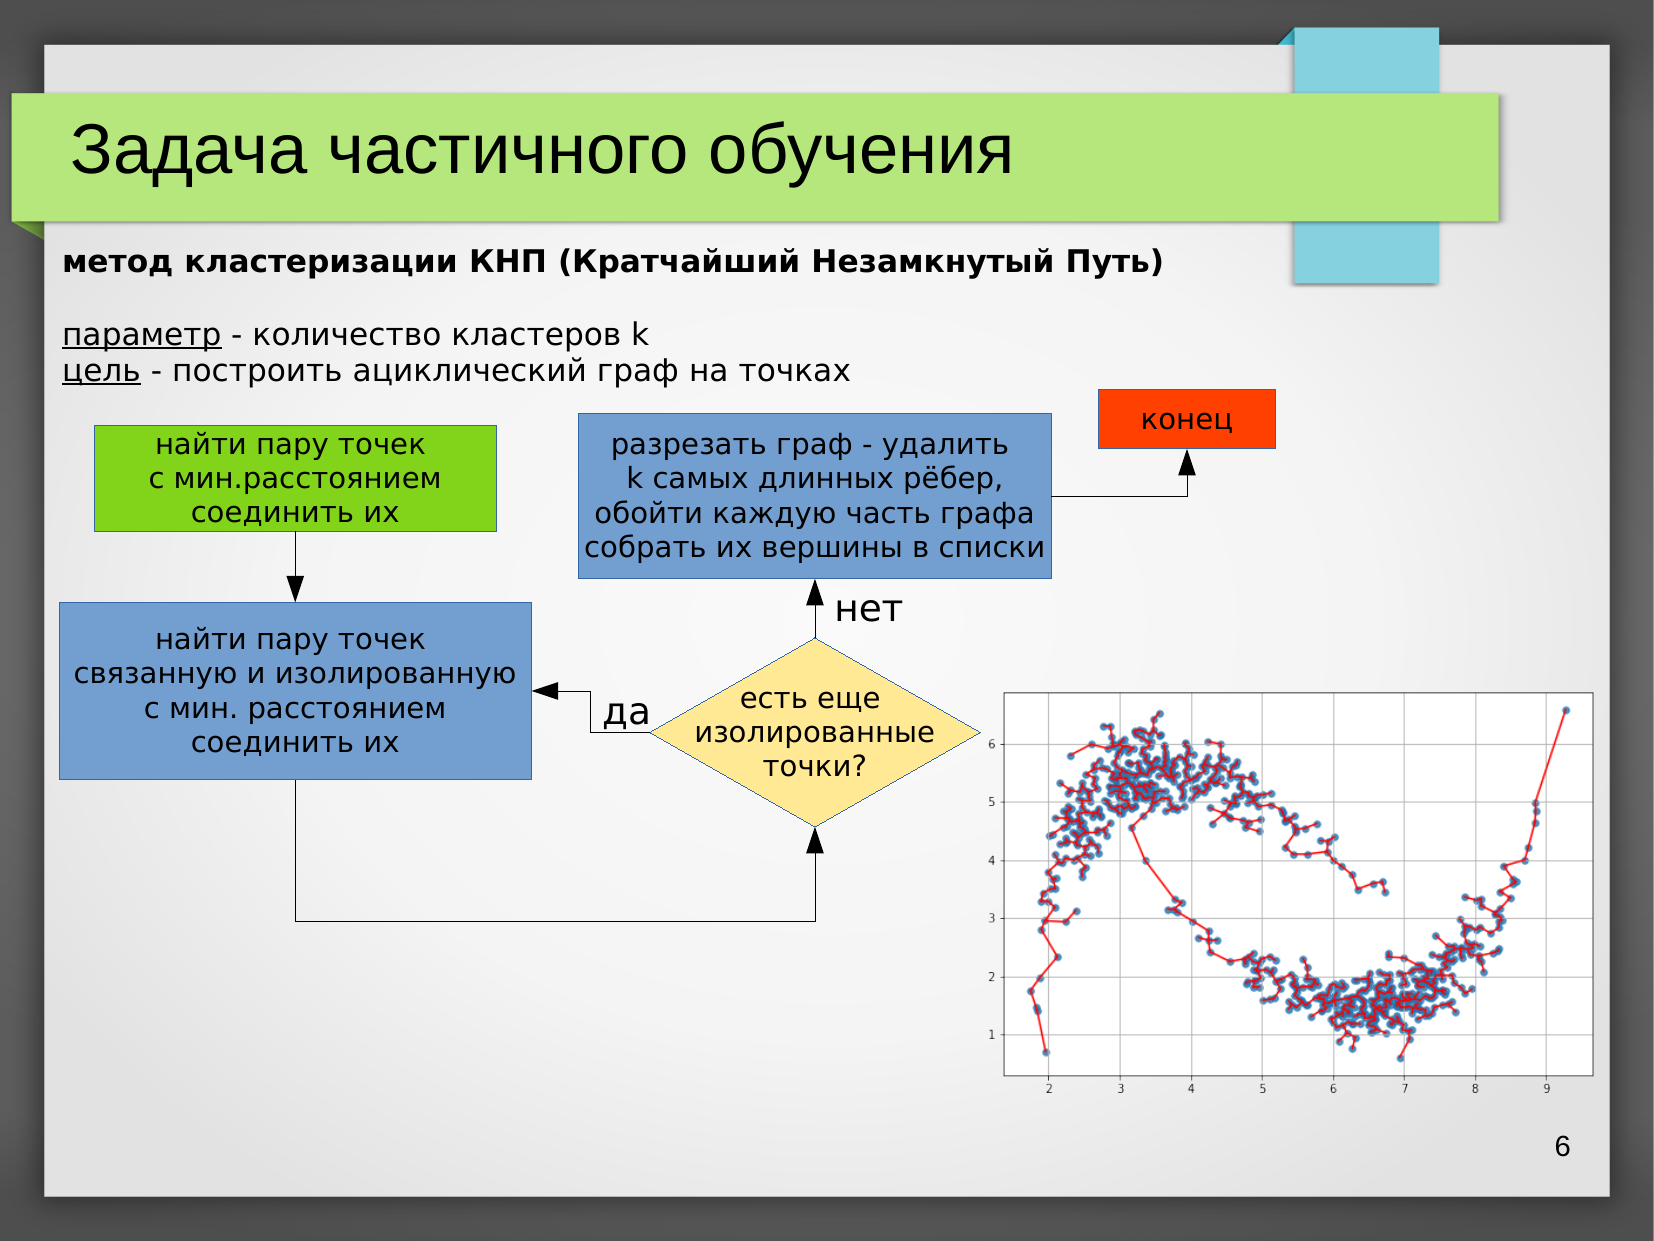

# Задача частичного обучения
метод кластеризации КНП (Кратчайший Незамкнутый Путь)
параметр - количество кластеров k
цель - построить ациклический граф на точках
конец
разрезать граф - удалить
k самых длинных рёбер,
обойти каждую часть графа
собрать их вершины в списки
найти пару точек
с мин.расстоянием
соединить их
найти пару точек
связанную и изолированную
с мин. расстоянием
соединить их
есть еще
изолированные
точки?
6